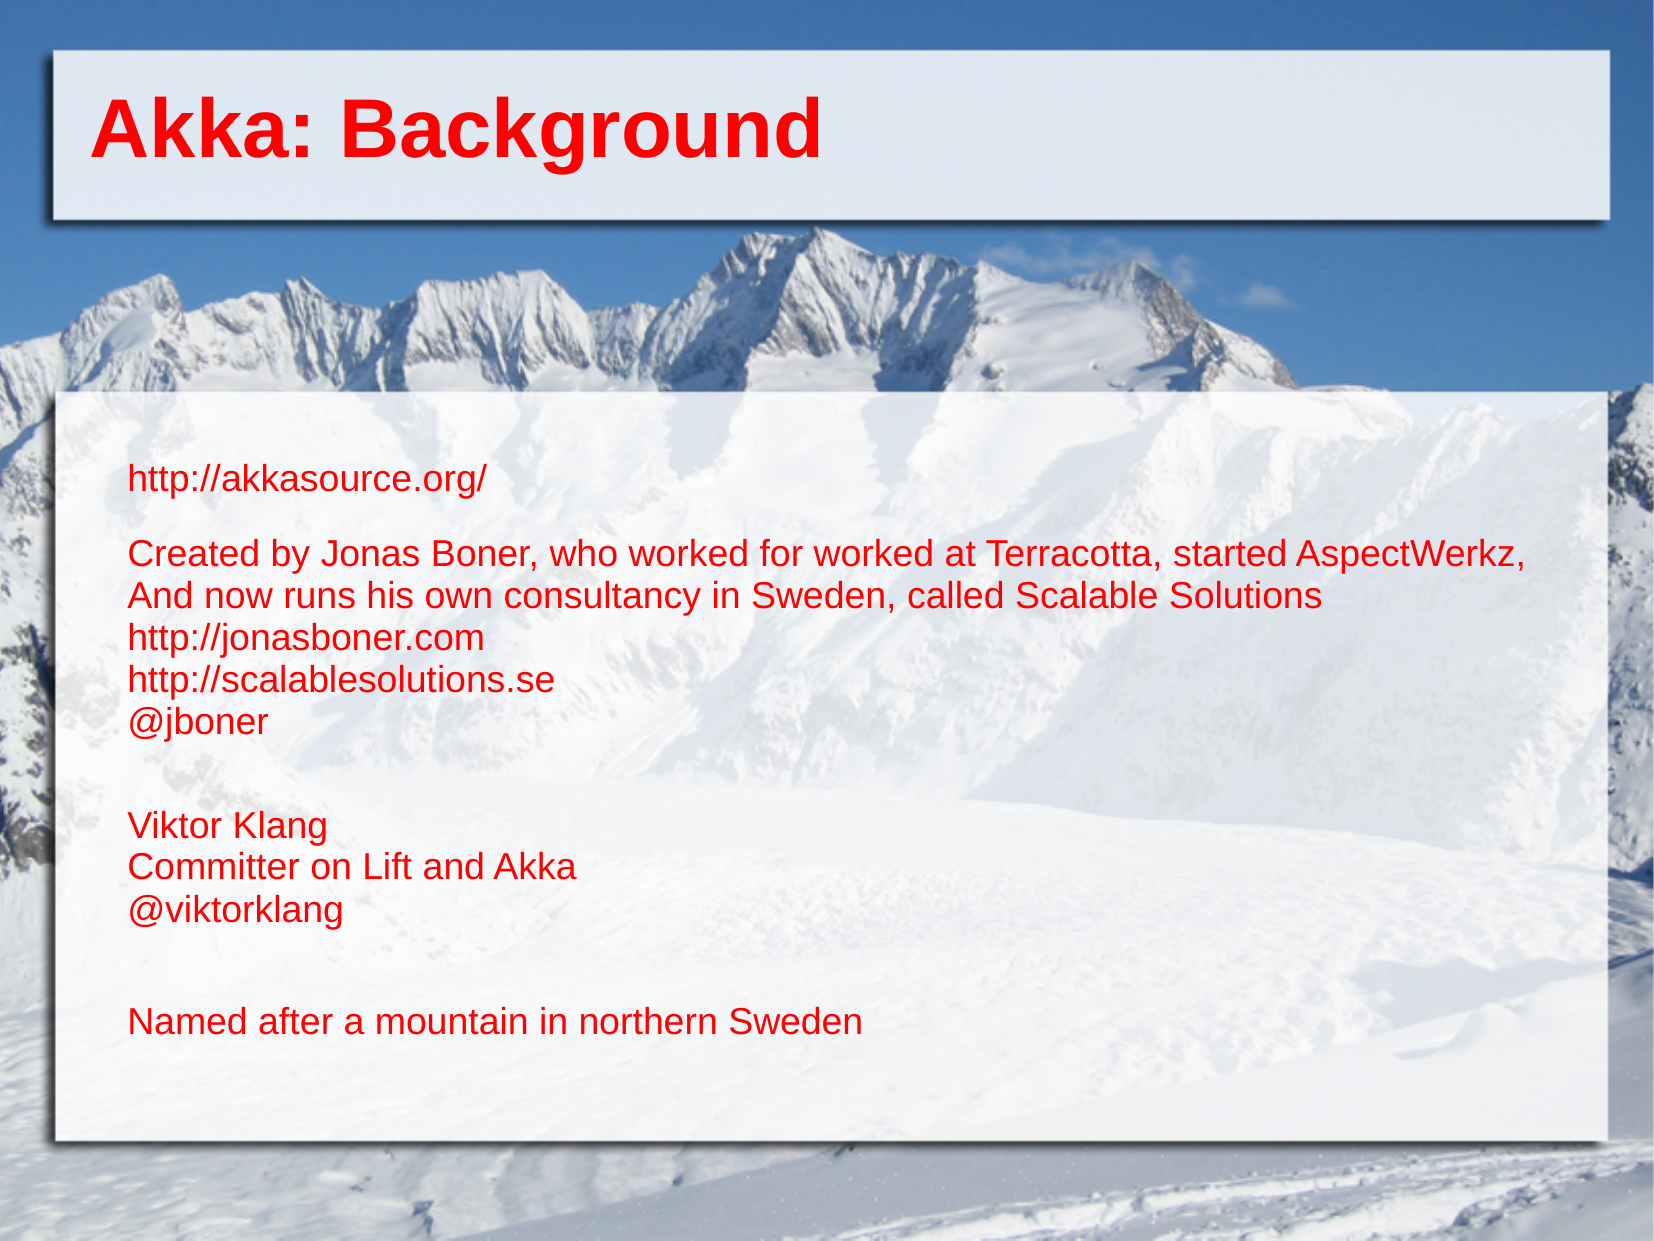

Akka: Background
http://akkasource.org/
Created by Jonas Boner, who worked for worked at Terracotta, started AspectWerkz,
And now runs his own consultancy in Sweden, called Scalable Solutions
http://jonasboner.com
http://scalablesolutions.se
@jboner
Viktor Klang
Committer on Lift and Akka
@viktorklang
Named after a mountain in northern Sweden